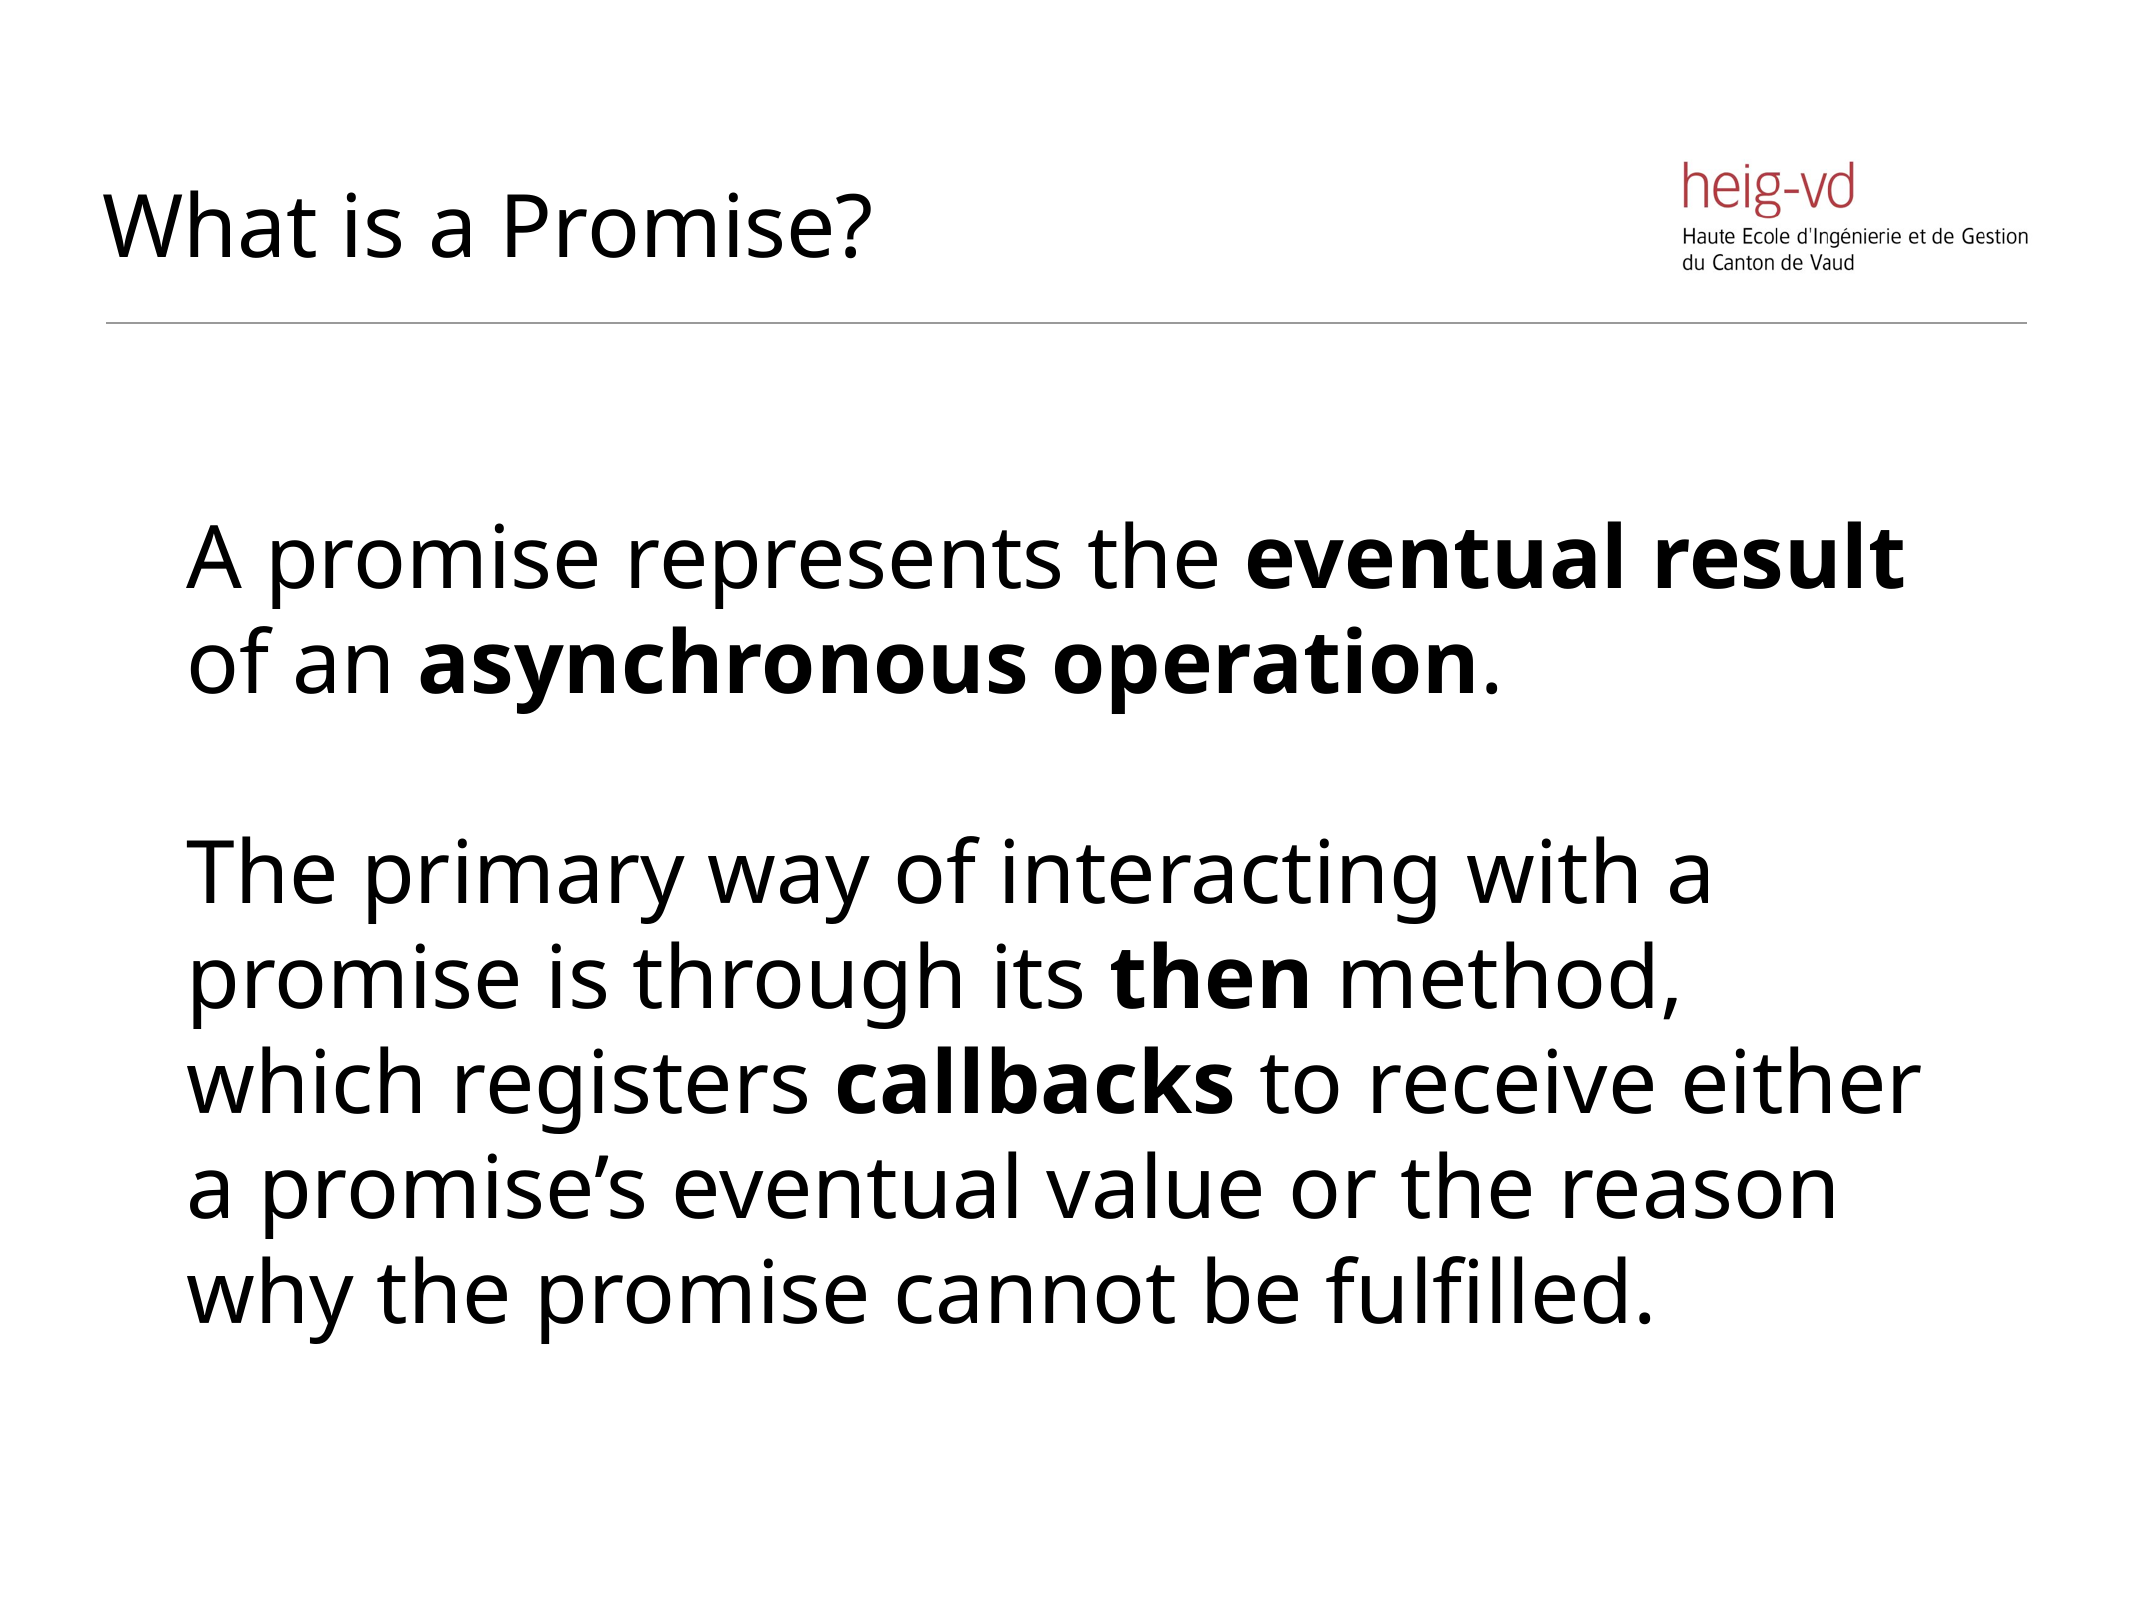

# What is a Promise?
A promise represents the eventual result of an asynchronous operation.
The primary way of interacting with a promise is through its then method, which registers callbacks to receive either a promise’s eventual value or the reason why the promise cannot be fulfilled.